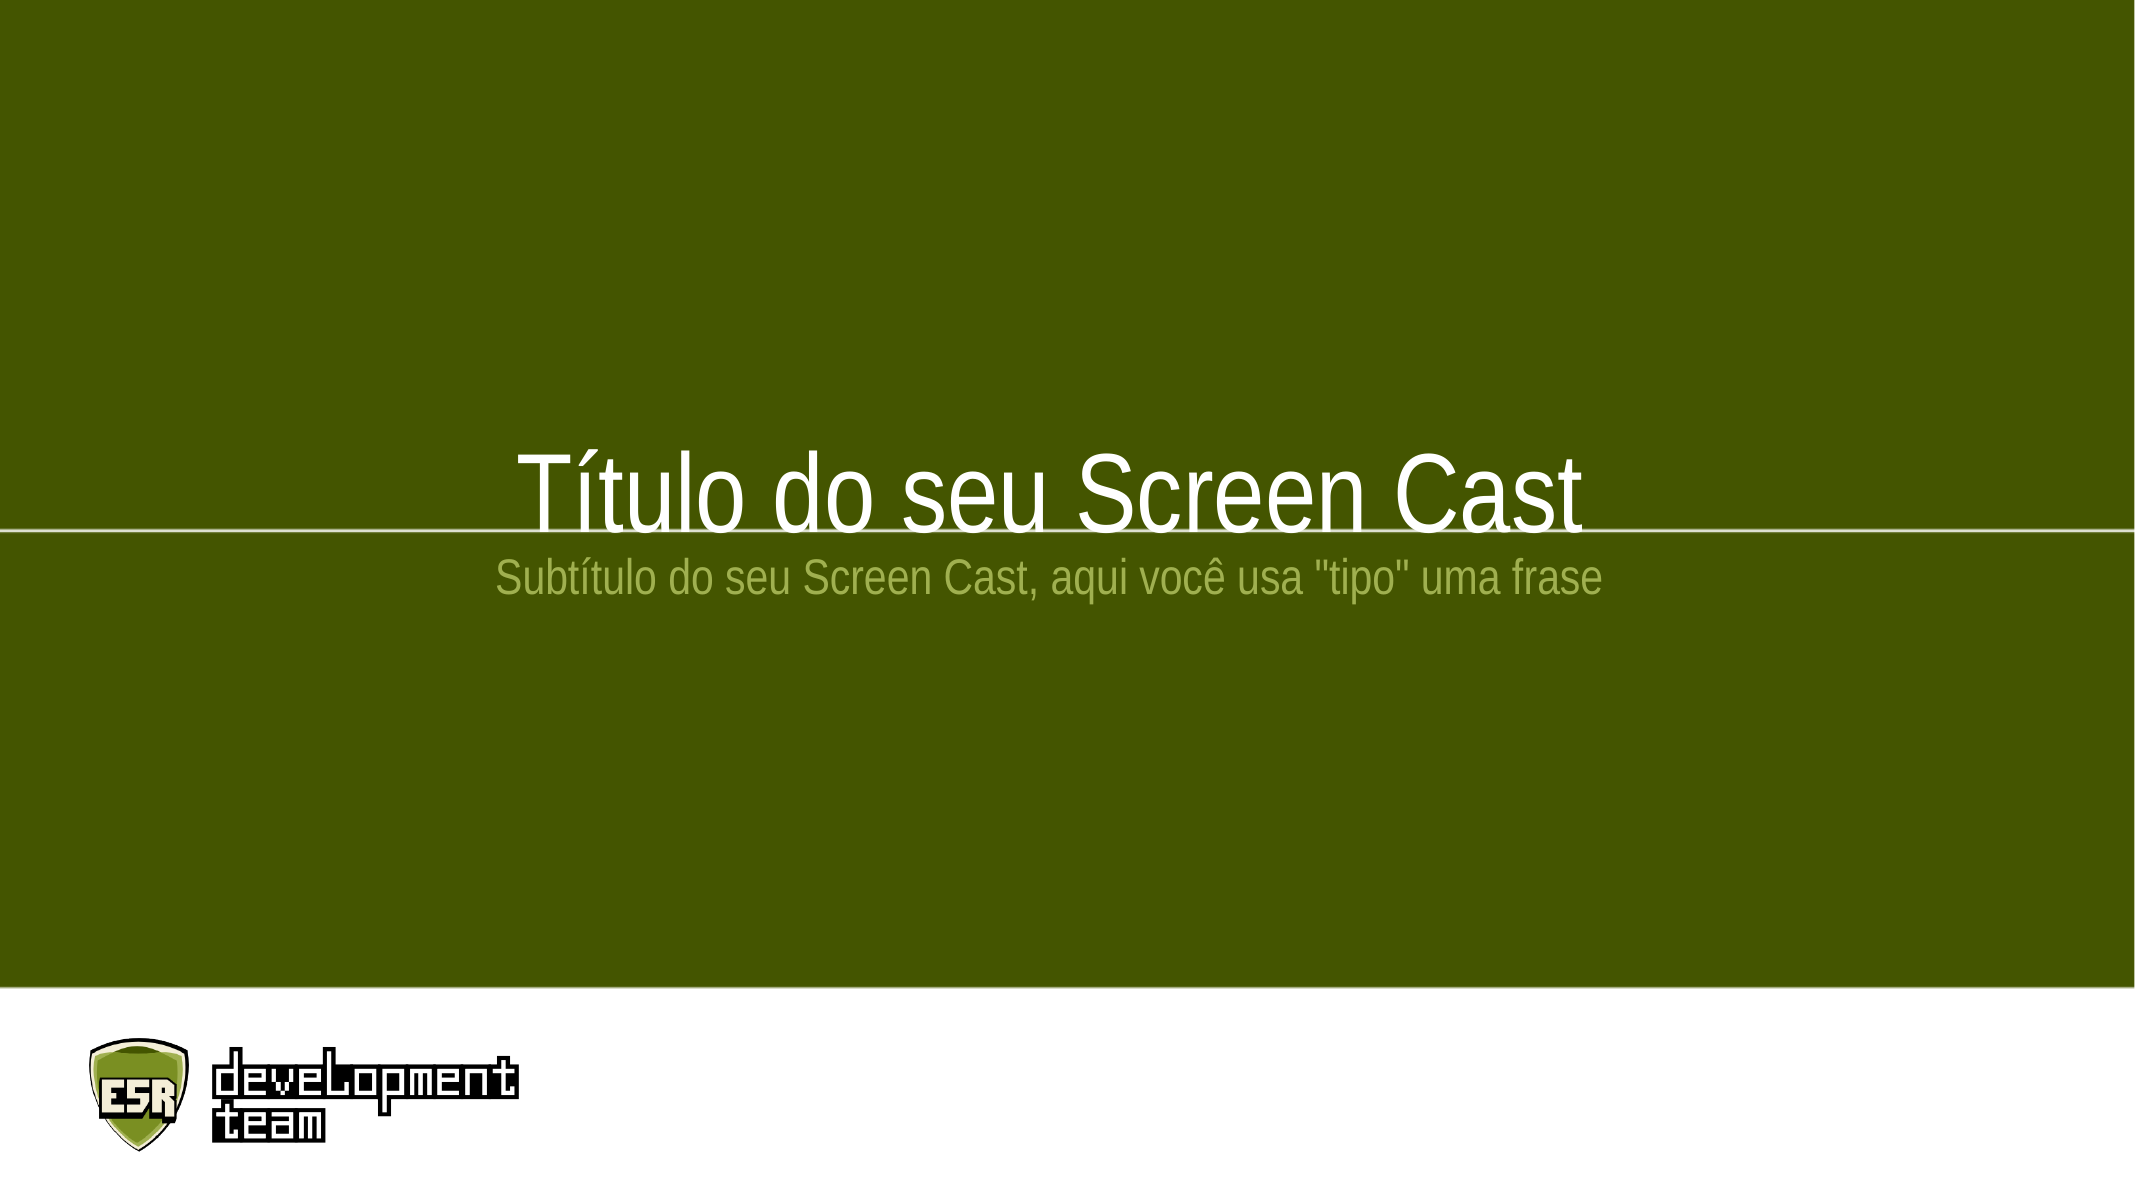

Título do seu Screen Cast
Subtítulo do seu Screen Cast, aqui você usa "tipo" uma frase